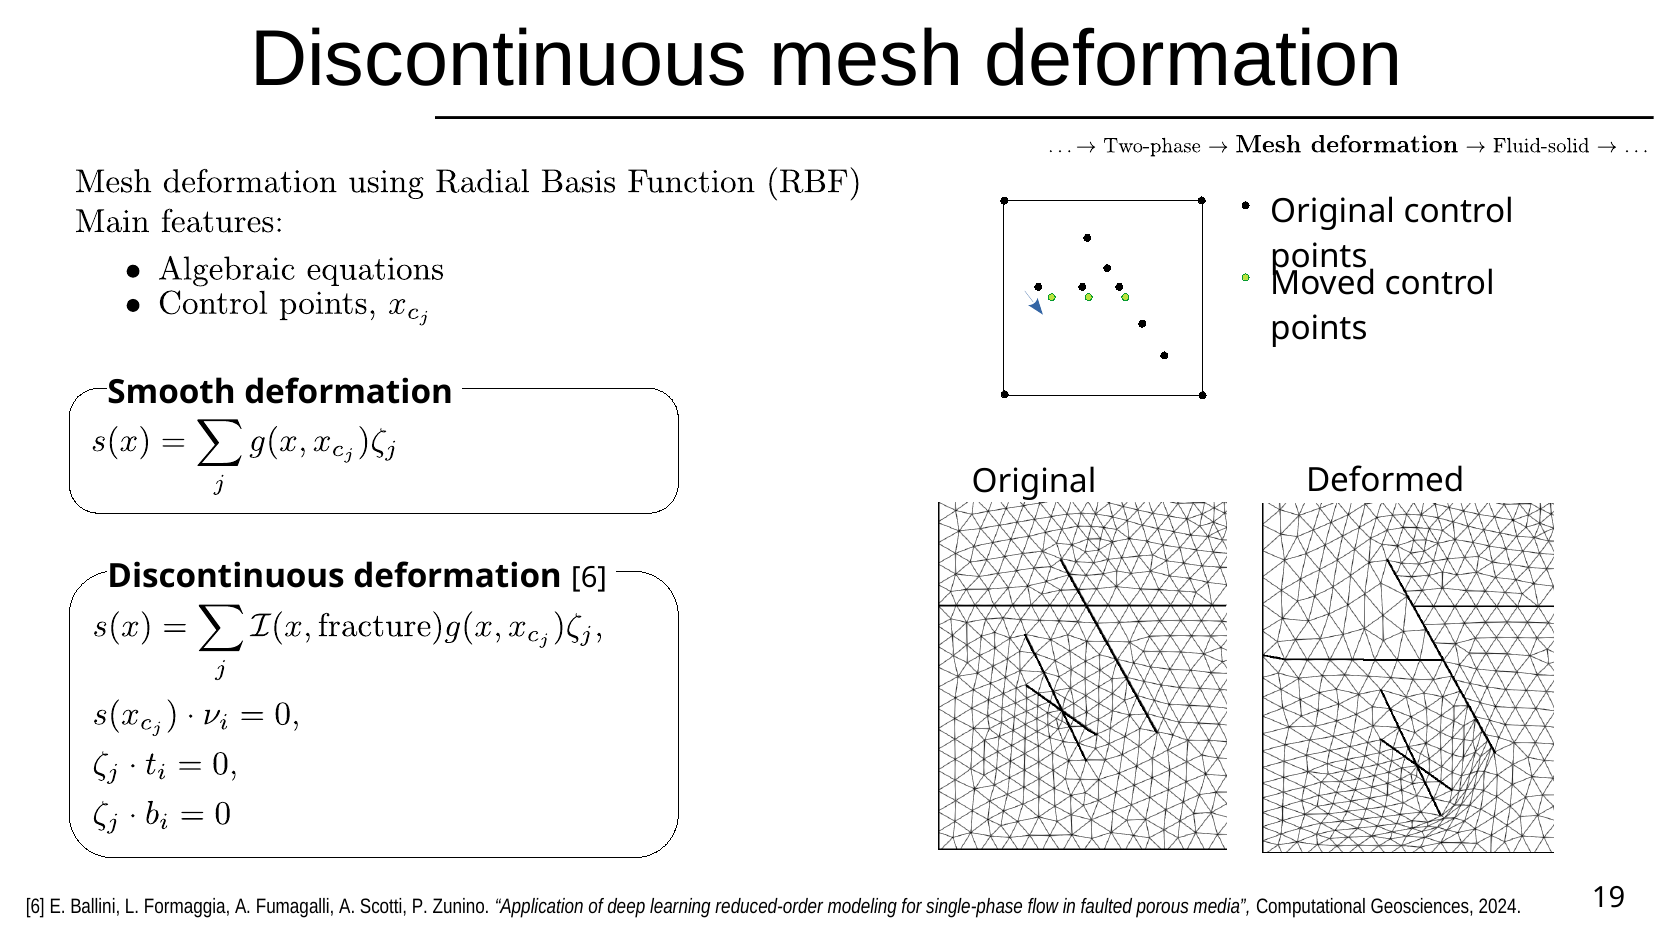

# Discontinuous mesh deformation
Original control points
Moved control points
Smooth deformation
Deformed
Original
Discontinuous deformation [6]
[6] E. Ballini, L. Formaggia, A. Fumagalli, A. Scotti, P. Zunino. “Application of deep learning reduced-order modeling for single-phase flow in faulted porous media”, Computational Geosciences, 2024.